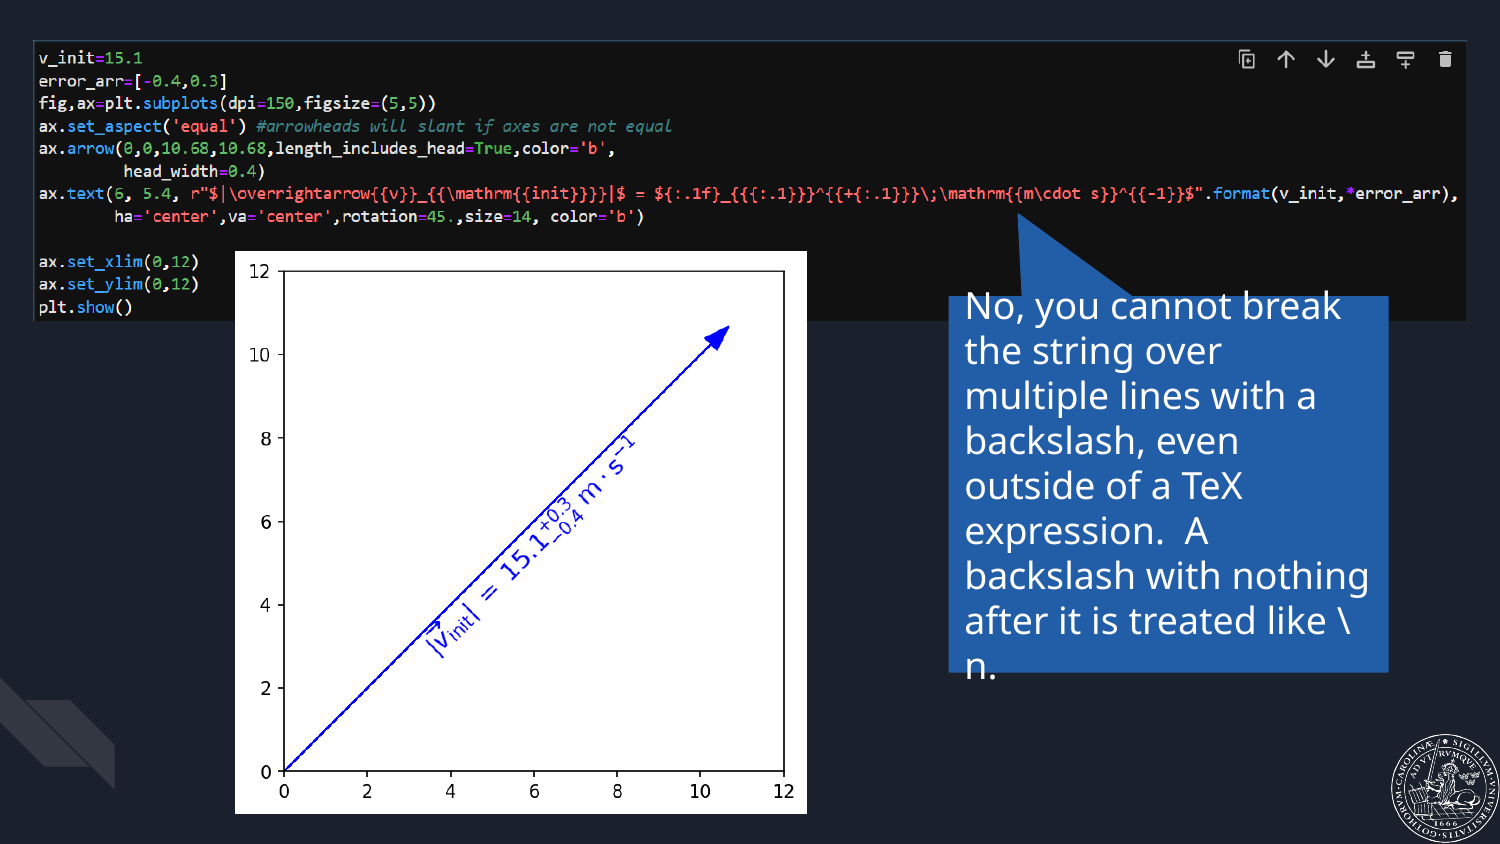

No, you cannot break the string over multiple lines with a backslash, even outside of a TeX expression. A backslash with nothing after it is treated like \n.